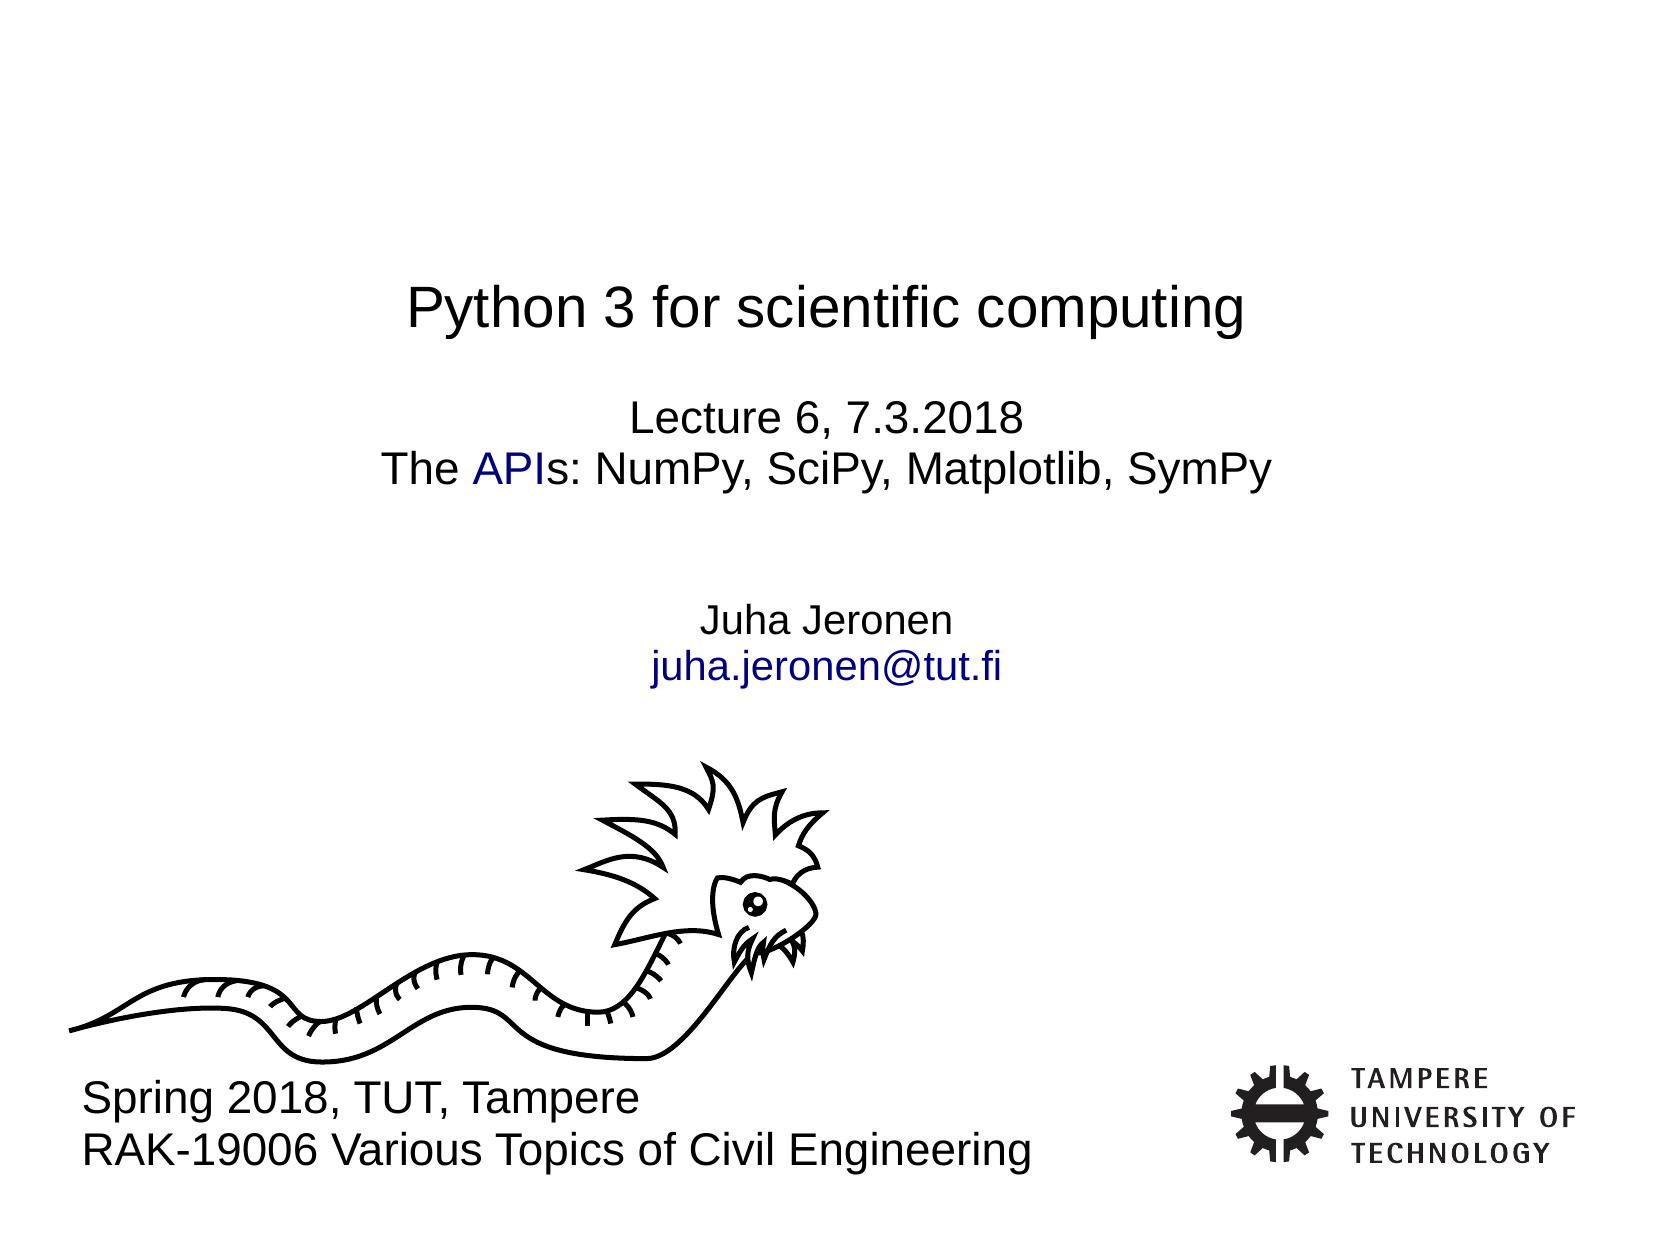

# Python 3 for scientific computing
Lecture 6, 7.3.2018
The APIs: NumPy, SciPy, Matplotlib, SymPy
Juha Jeronen
juha.jeronen@tut.fi
Spring 2018, TUT, Tampere
RAK-19006 Various Topics of Civil Engineering